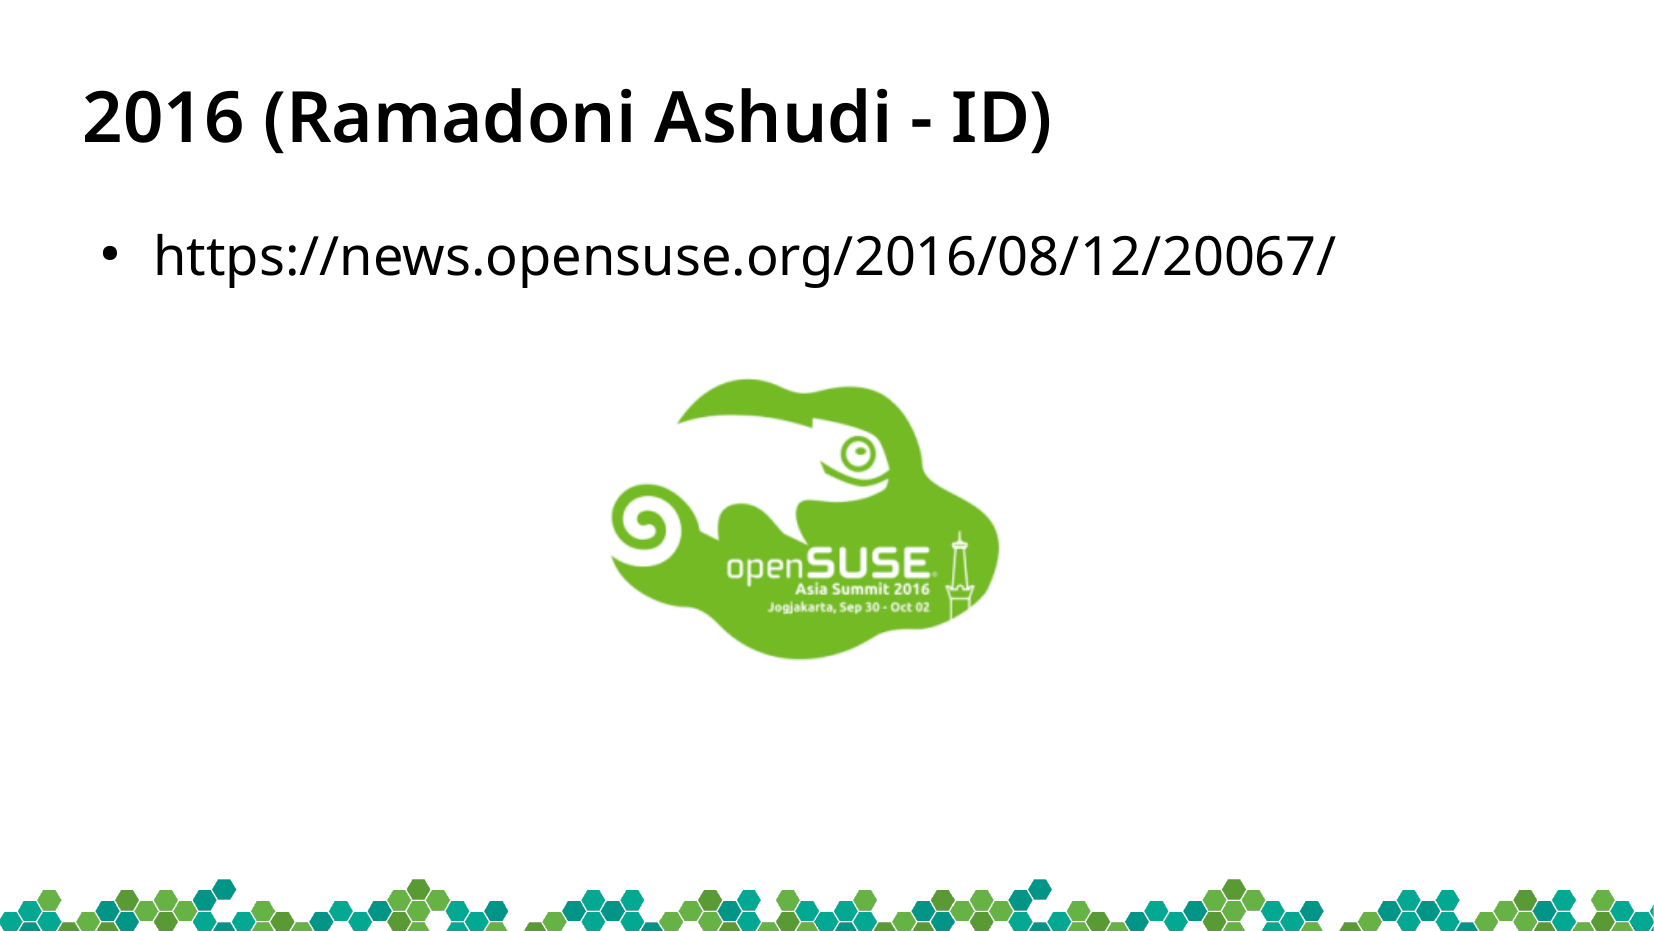

# 2016 (Ramadoni Ashudi - ID)
https://news.opensuse.org/2016/08/12/20067/